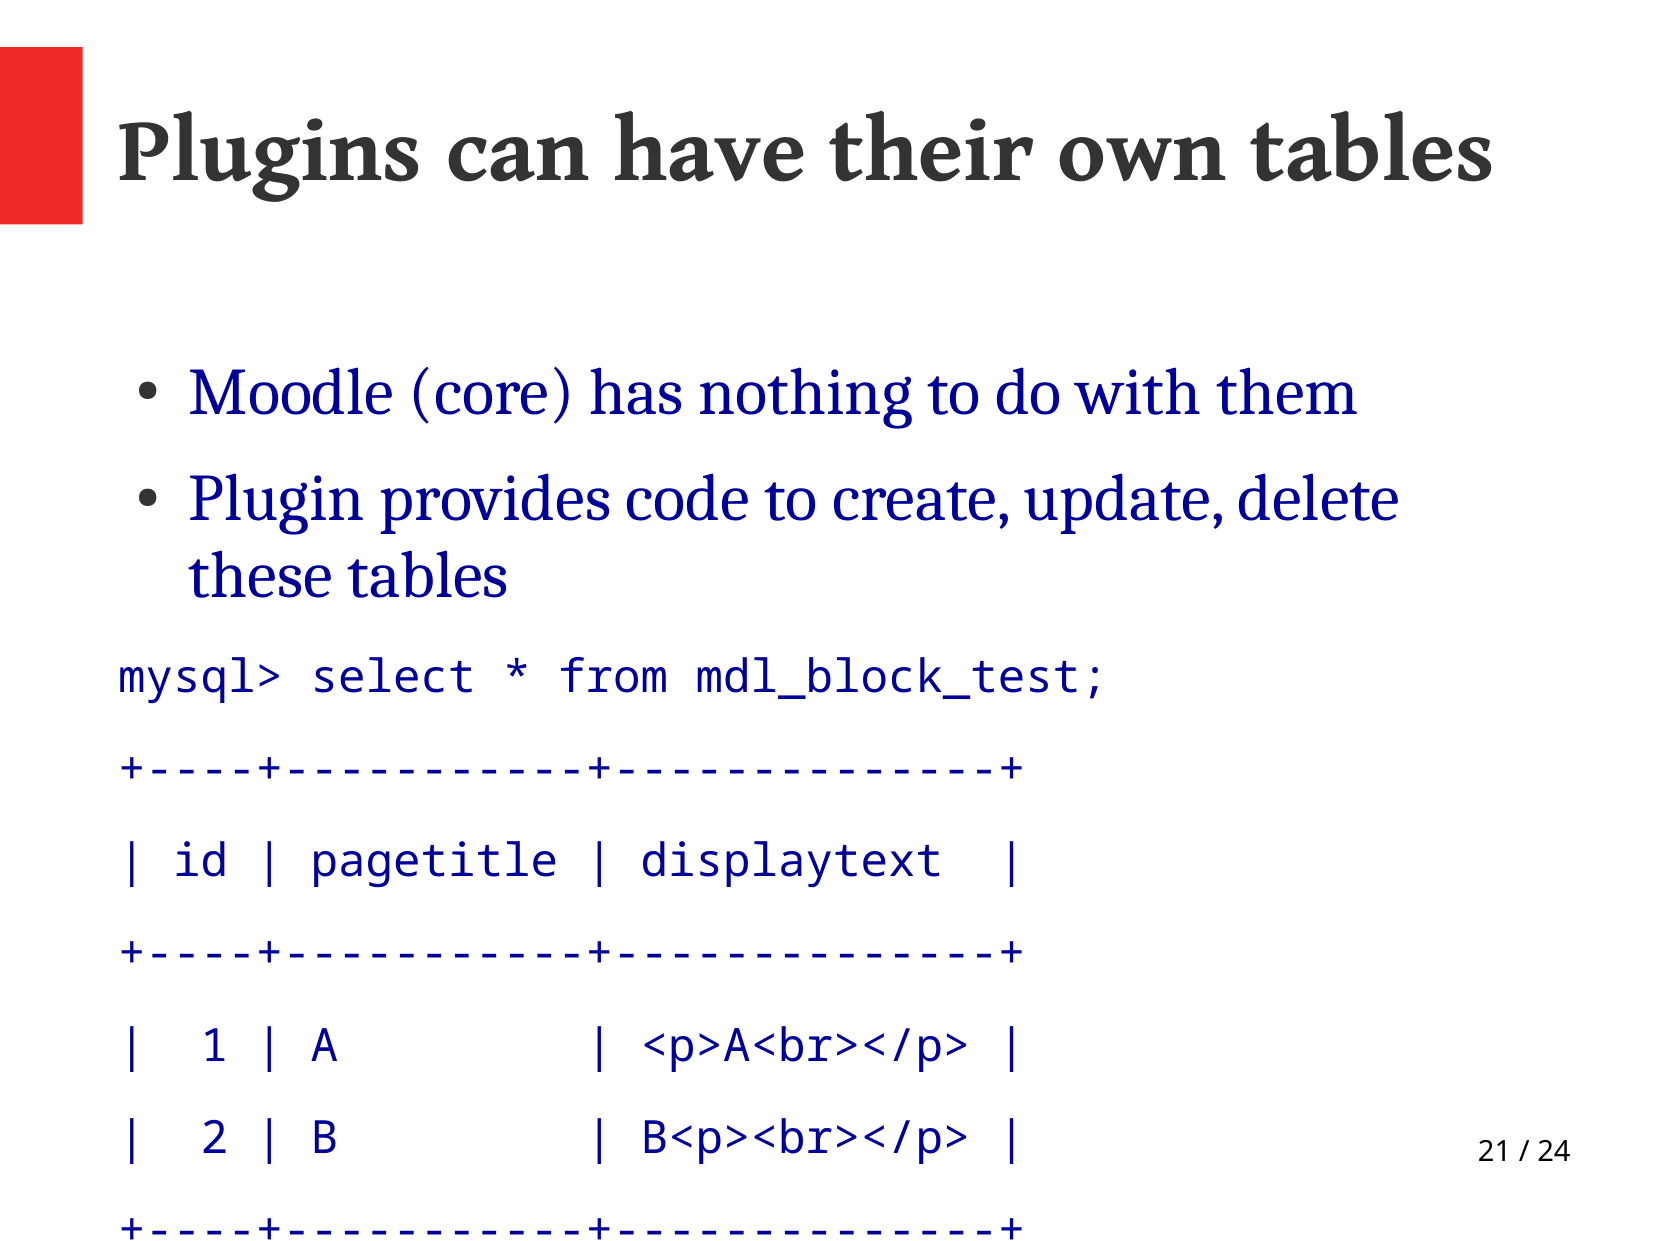

# Plugins can have their own tables
Moodle (core) has nothing to do with them
Plugin provides code to create, update, delete these tables
mysql> select * from mdl_block_test;
+----+-----------+--------------+
| id | pagetitle | displaytext |
+----+-----------+--------------+
| 1 | A | <p>A<br></p> |
| 2 | B | B<p><br></p> |
+----+-----------+--------------+
21